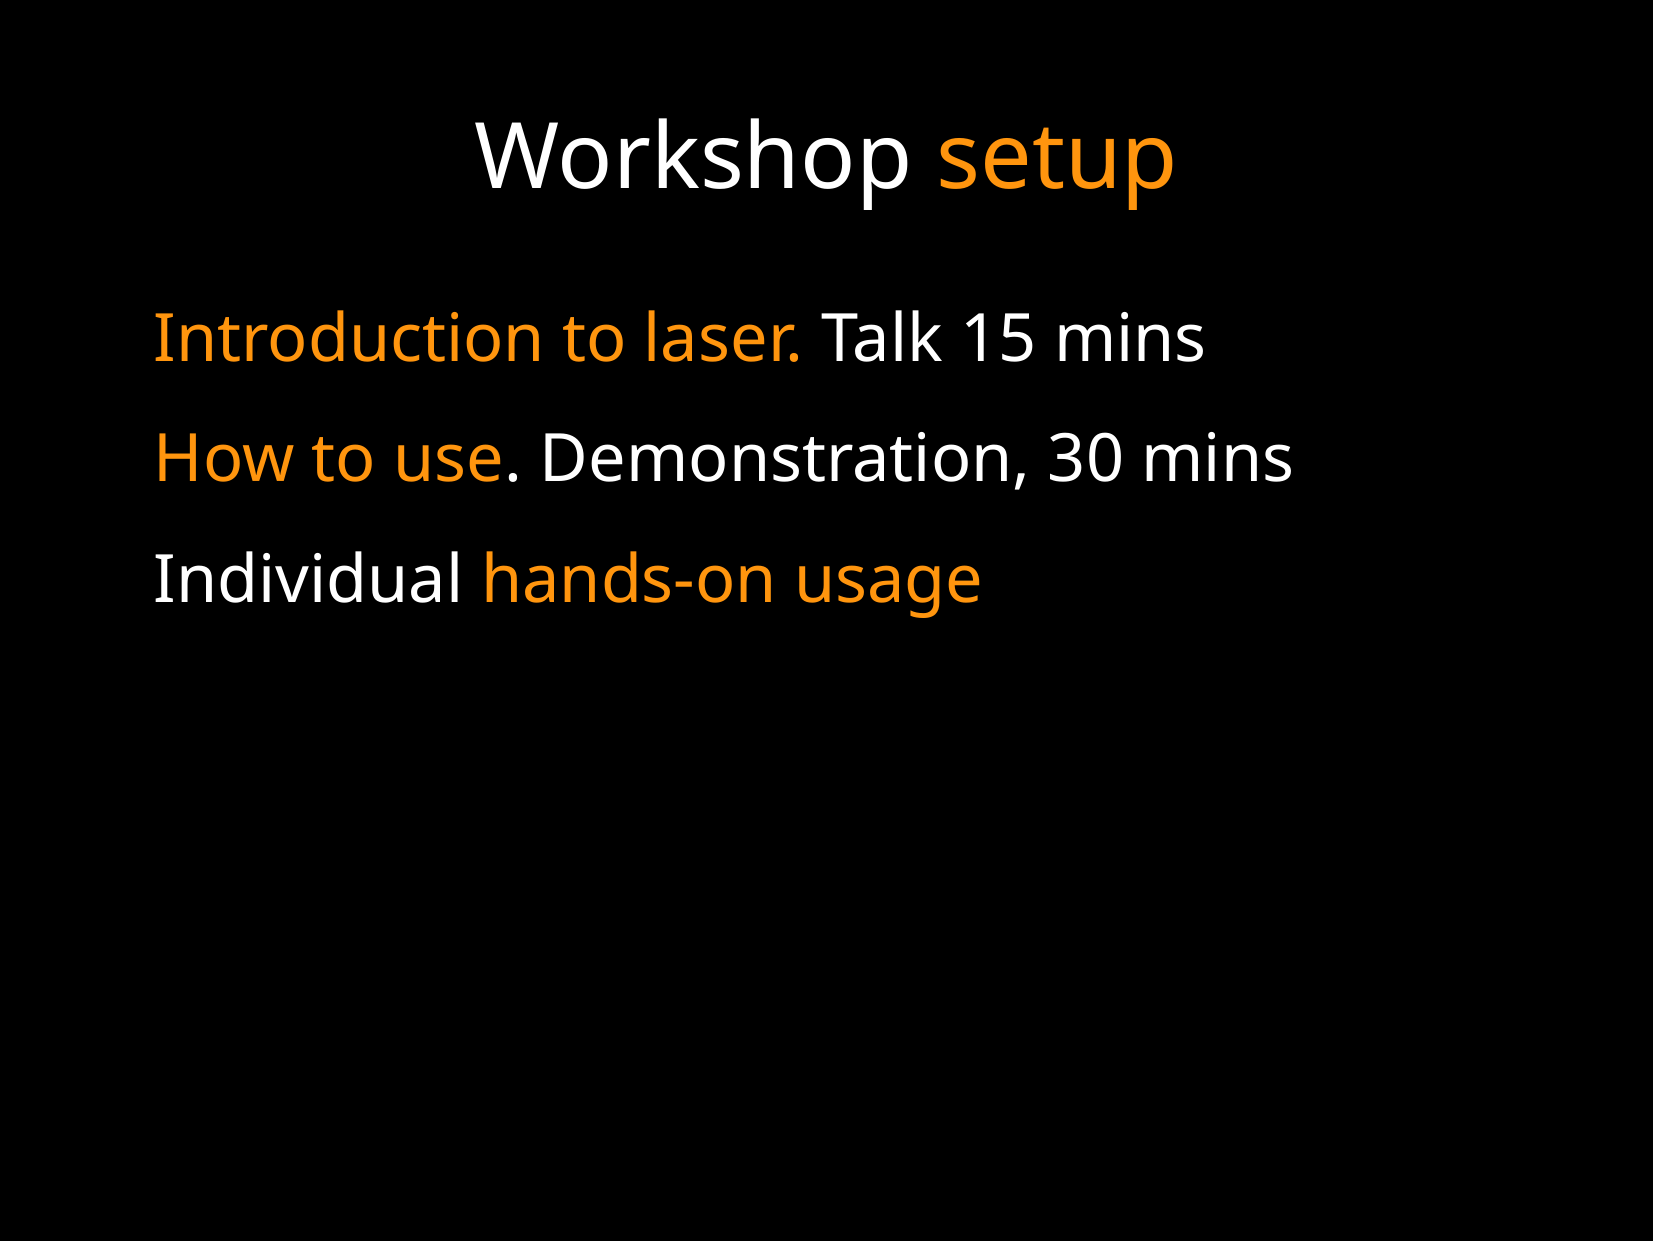

# Workshop setup
Introduction to laser. Talk 15 mins
How to use. Demonstration, 30 mins
Individual hands-on usage